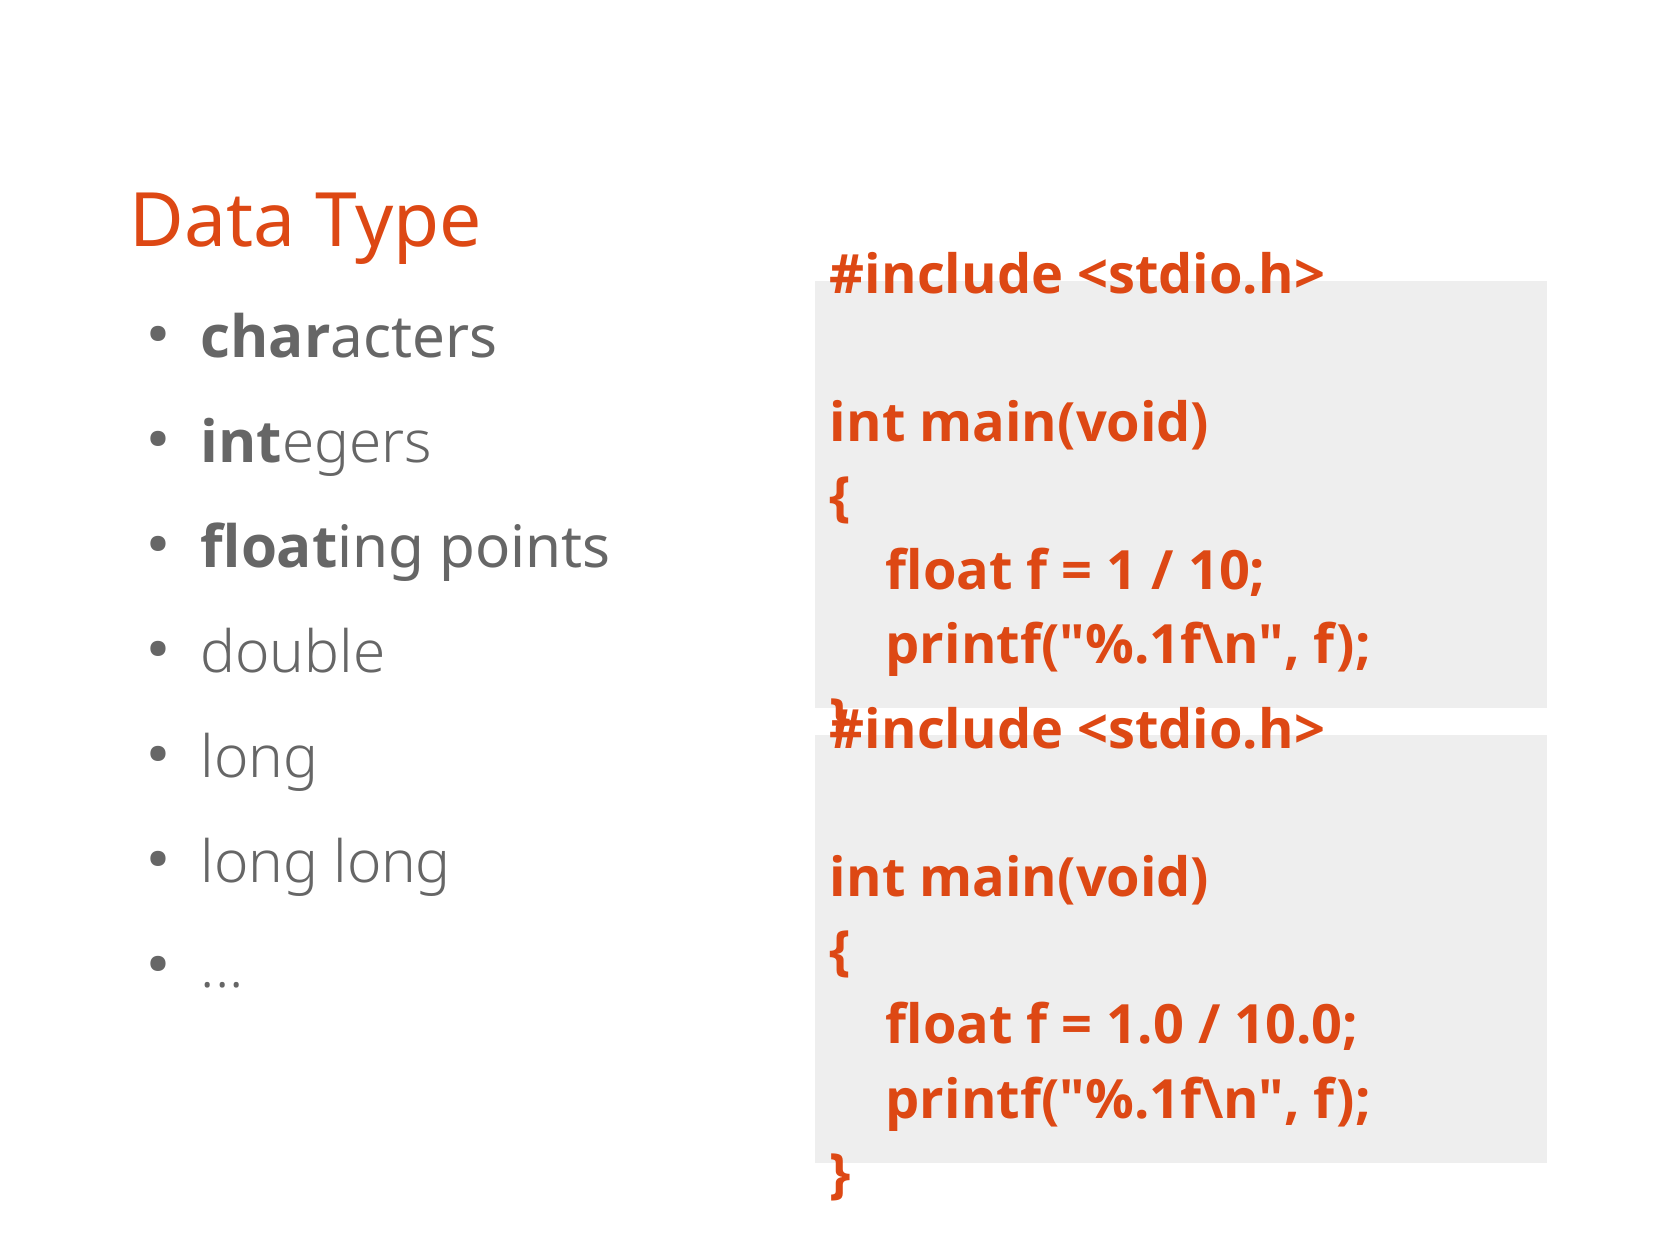

# Data Type
#include <stdio.h>
int main(void)
{
 float f = 1 / 10;
 printf("%.1f\n", f);
}
characters
integers
floating points
double
long
long long
...
#include <stdio.h>
int main(void)
{
 float f = 1.0 / 10.0;
 printf("%.1f\n", f);
}